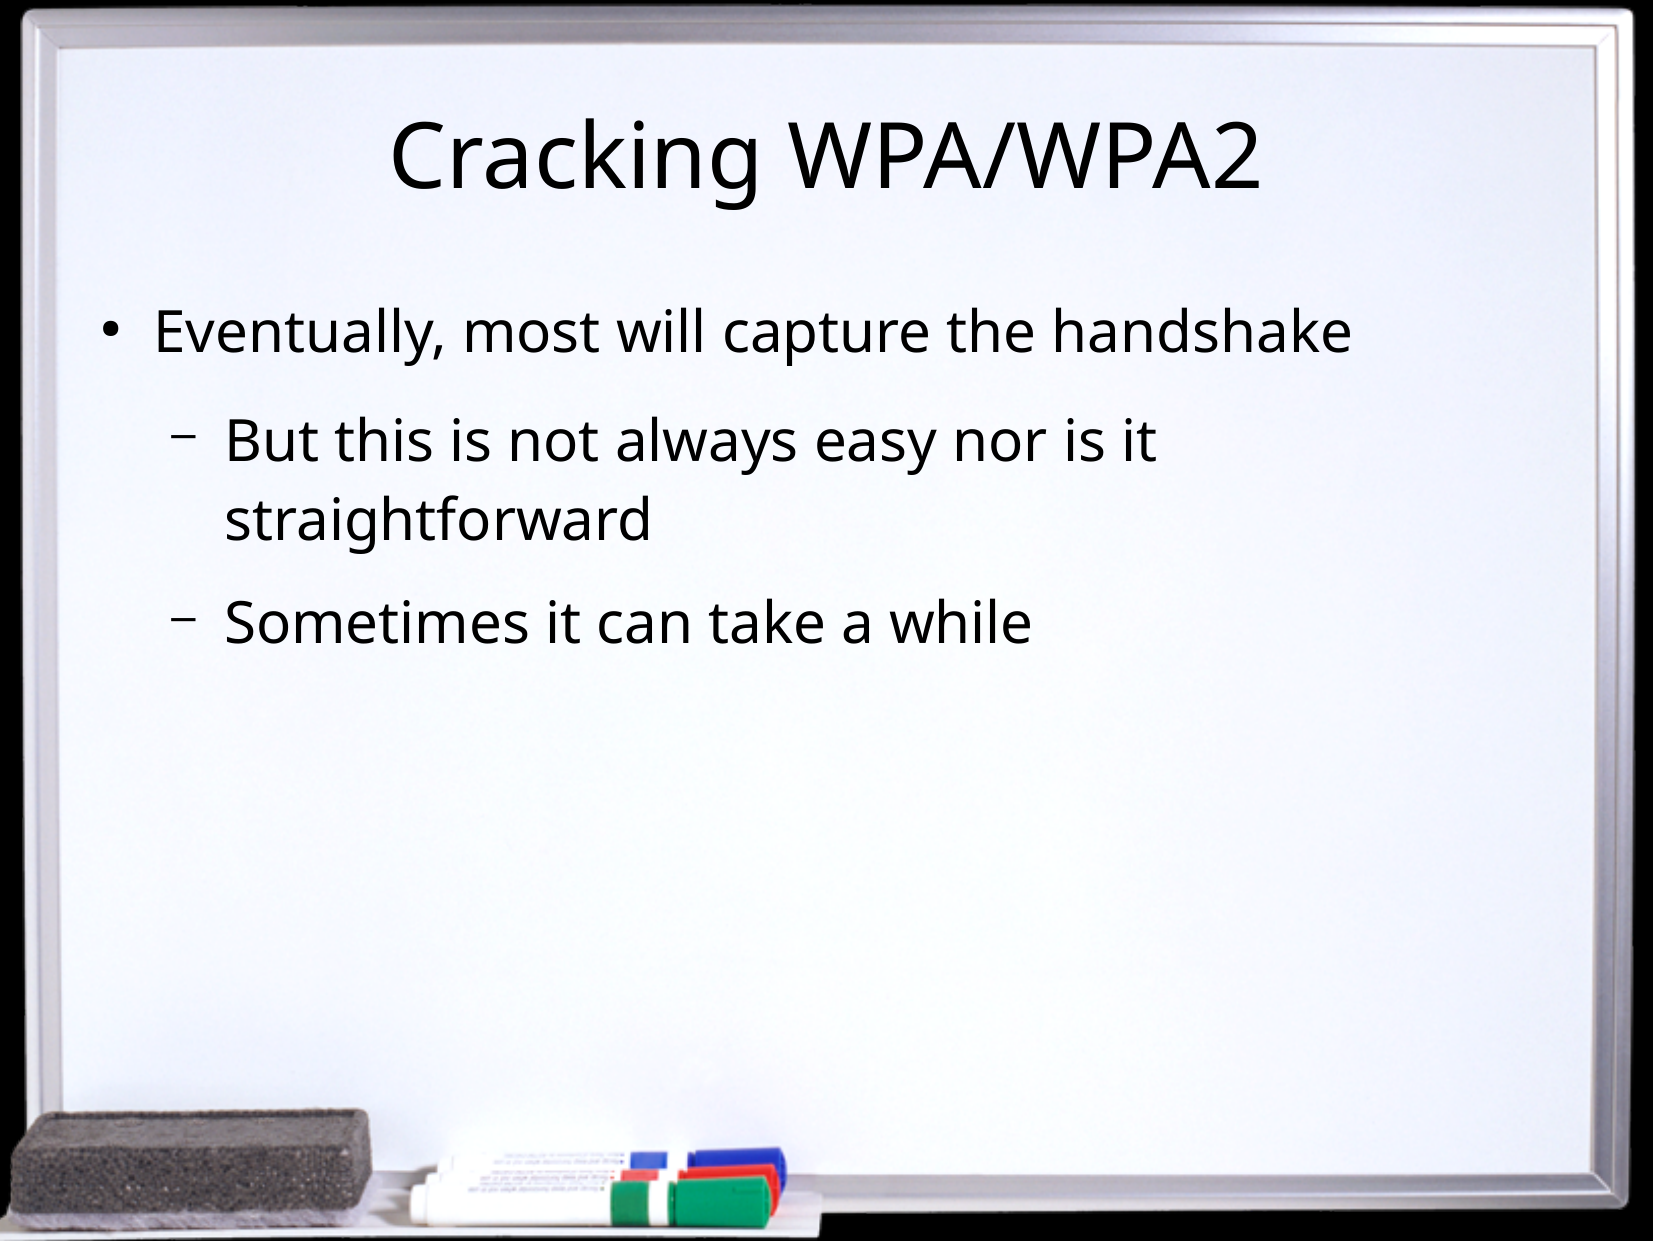

# Cracking WPA/WPA2
Eventually, most will capture the handshake
But this is not always easy nor is it straightforward
Sometimes it can take a while